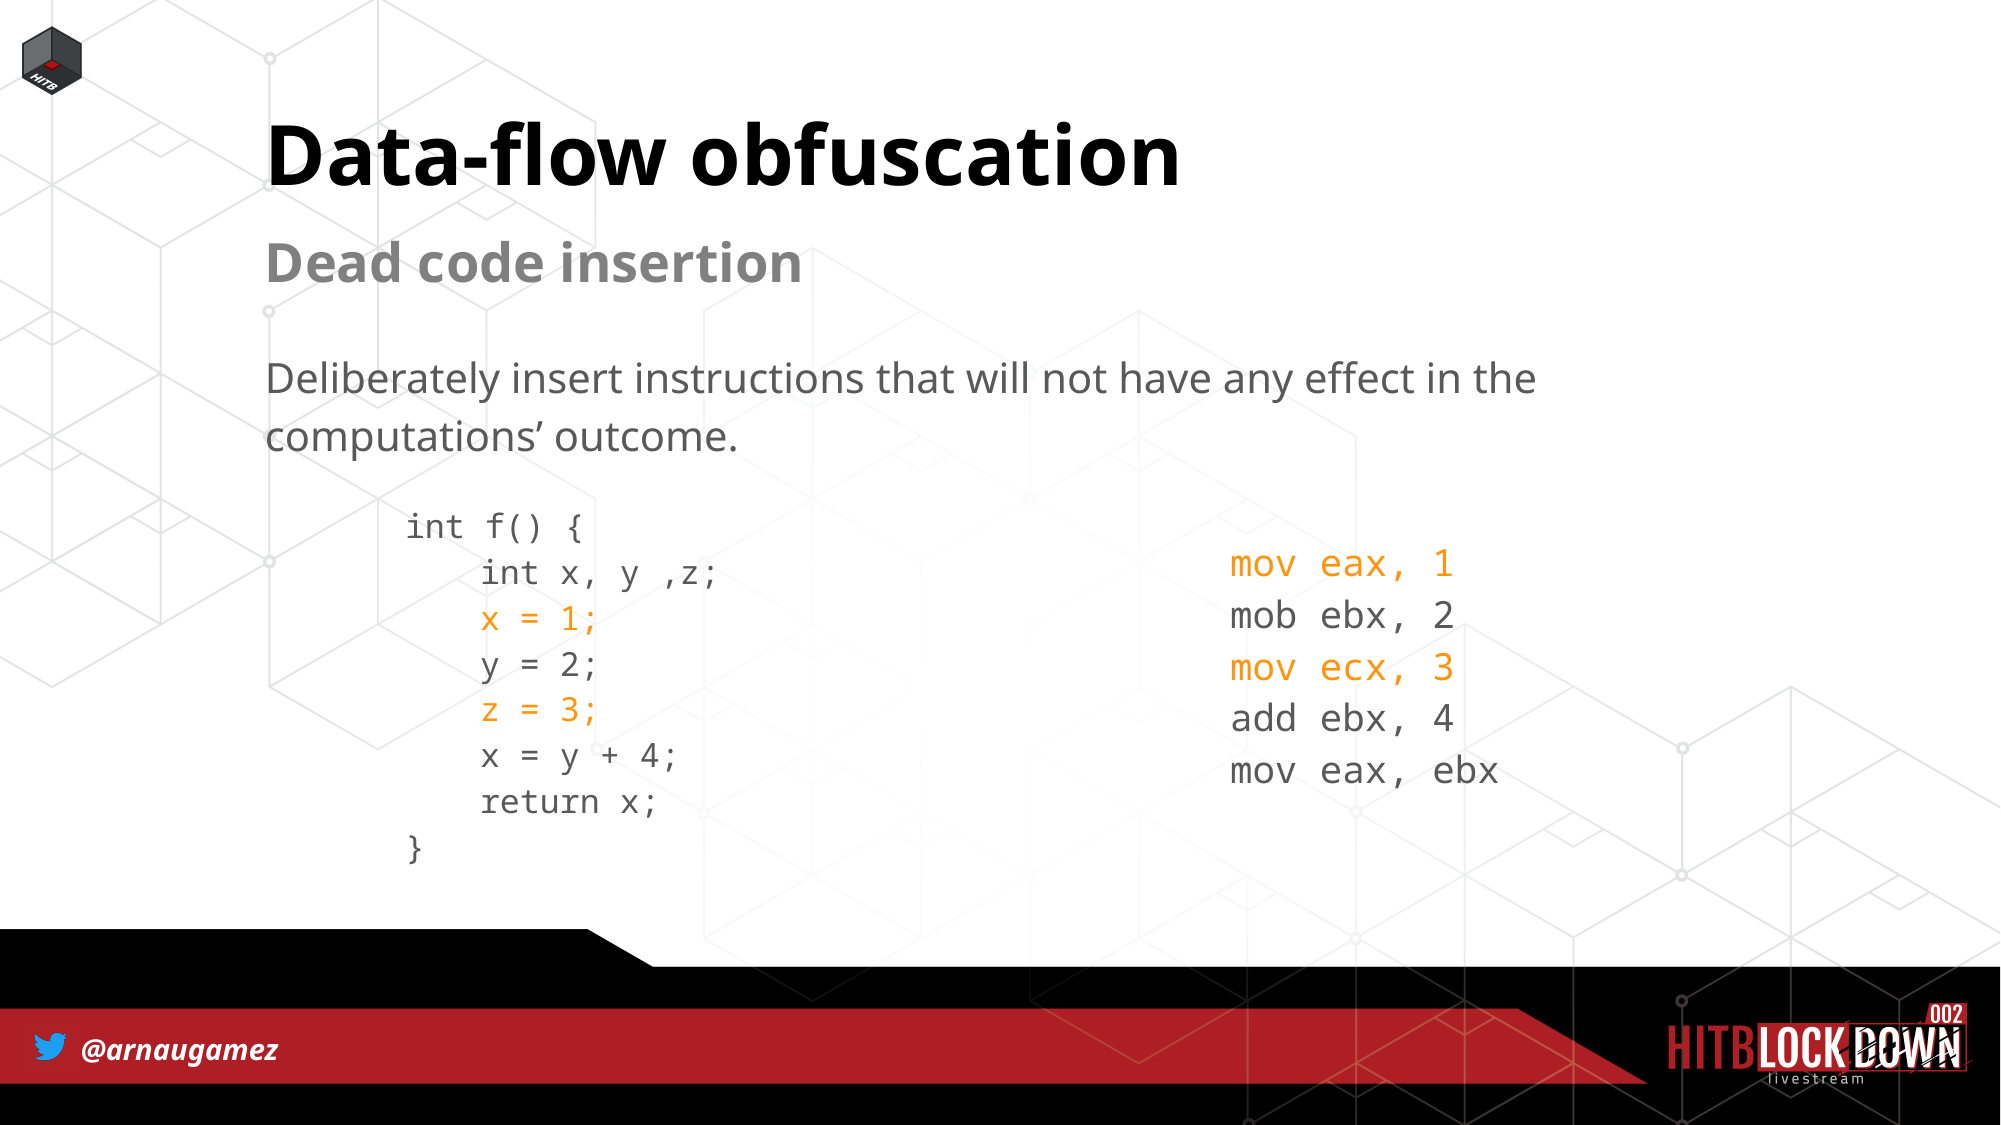

# Data-flow obfuscation
Dead code insertion
Deliberately insert instructions that will not have any effect in the computations’ outcome.
int f() {
	int x, y ,z;
	x = 1;
	y = 2;
	z = 3;
	x = y + 4;
	return x;
}
mov eax, 1
mob ebx, 2
mov ecx, 3
add ebx, 4
mov eax, ebx